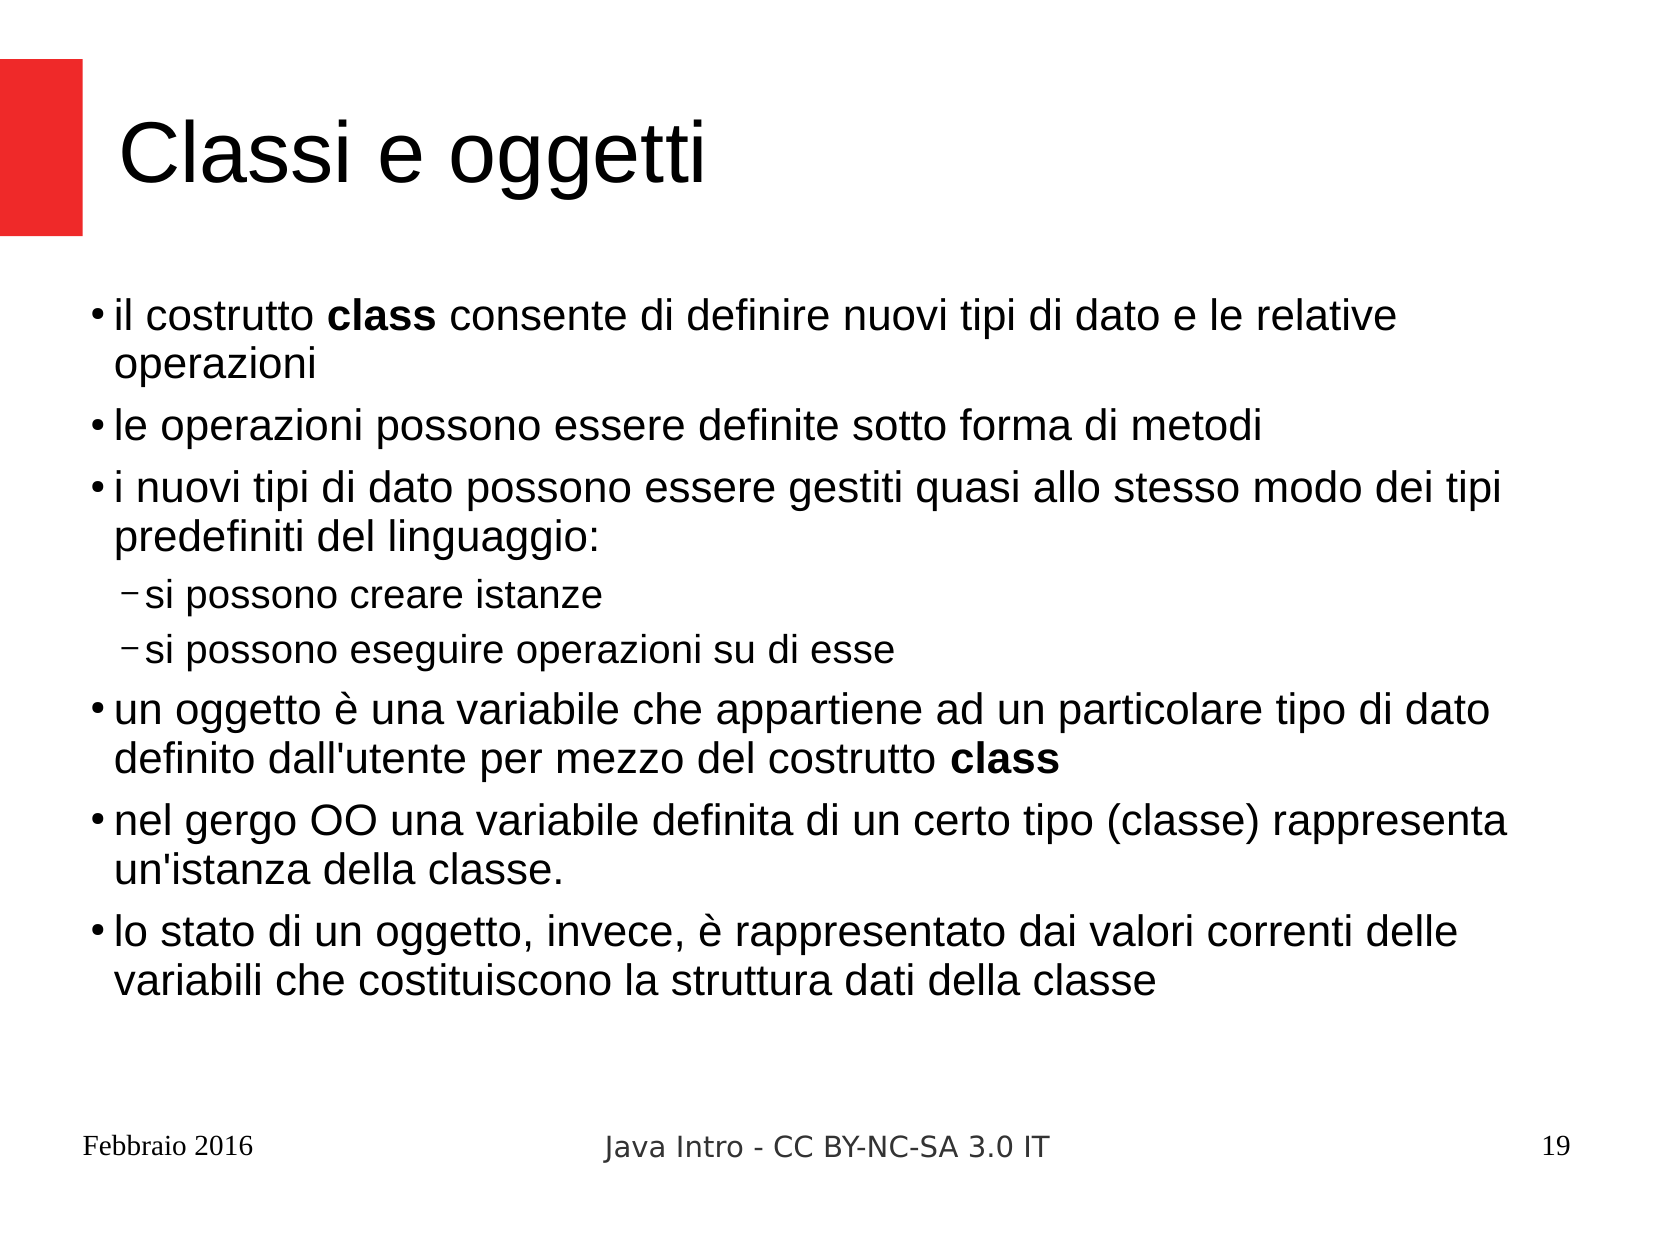

# Classi e oggetti
il costrutto class consente di definire nuovi tipi di dato e le relative operazioni
le operazioni possono essere definite sotto forma di metodi
i nuovi tipi di dato possono essere gestiti quasi allo stesso modo dei tipi predefiniti del linguaggio:
si possono creare istanze
si possono eseguire operazioni su di esse
un oggetto è una variabile che appartiene ad un particolare tipo di dato definito dall'utente per mezzo del costrutto class
nel gergo OO una variabile definita di un certo tipo (classe) rappresenta un'istanza della classe.
lo stato di un oggetto, invece, è rappresentato dai valori correnti delle variabili che costituiscono la struttura dati della classe
Your Date Here
Your Footer Here
19